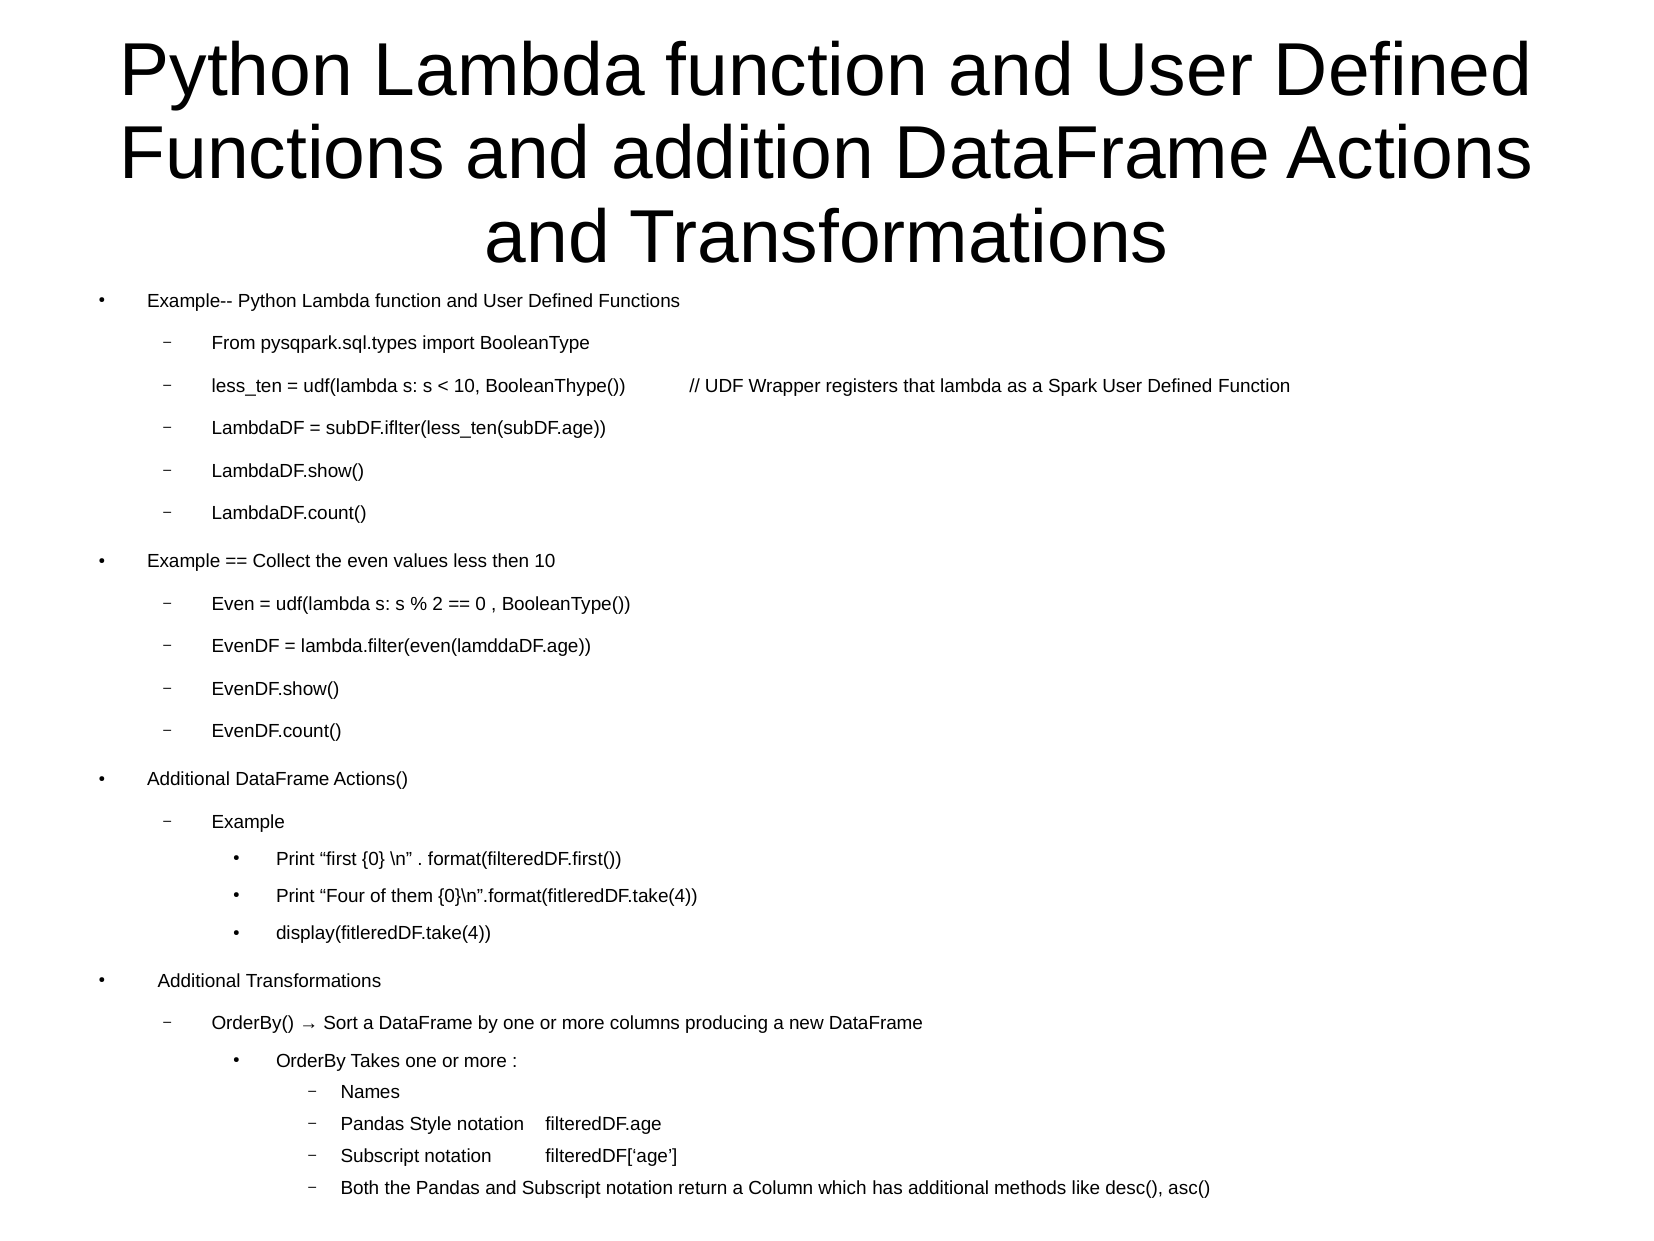

# Python Lambda function and User Defined Functions and addition DataFrame Actions and Transformations
Example-- Python Lambda function and User Defined Functions
From pysqpark.sql.types import BooleanType
less_ten = udf(lambda s: s < 10, BooleanThype())			// UDF Wrapper registers that lambda as a Spark User Defined Function
LambdaDF = subDF.iflter(less_ten(subDF.age))
LambdaDF.show()
LambdaDF.count()
Example == Collect the even values less then 10
Even = udf(lambda s: s % 2 == 0 , BooleanType())
EvenDF = lambda.filter(even(lamddaDF.age))
EvenDF.show()
EvenDF.count()
Additional DataFrame Actions()
Example
Print “first {0} \n” . format(filteredDF.first())
Print “Four of them {0}\n”.format(fitleredDF.take(4))
display(fitleredDF.take(4))
 Additional Transformations
OrderBy() → Sort a DataFrame by one or more columns producing a new DataFrame
OrderBy Takes one or more :
Names
Pandas Style notation 			filteredDF.age
Subscript notation			filteredDF[‘age’]
Both the Pandas and Subscript notation return a Column which has additional methods like desc(), asc()